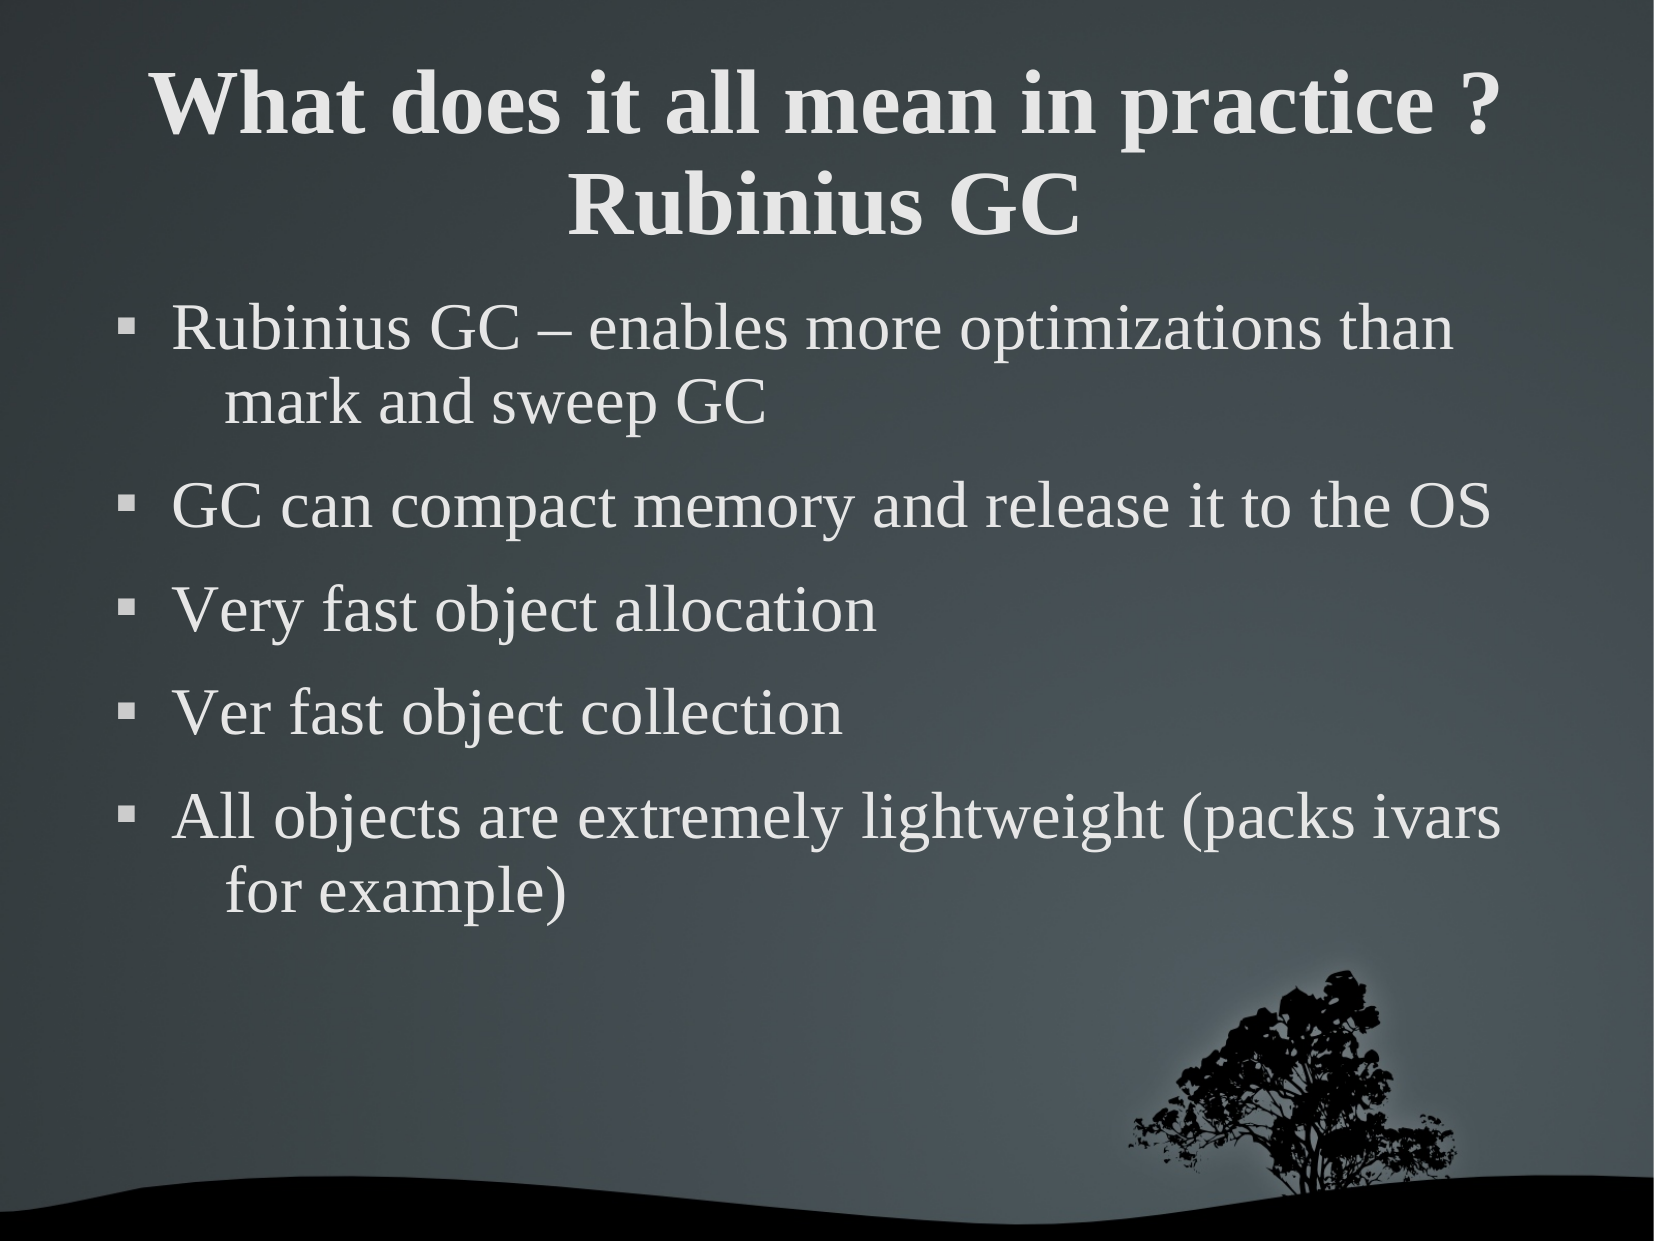

# What does it all mean in practice ? Rubinius GC
Rubinius GC – enables more optimizations than mark and sweep GC
GC can compact memory and release it to the OS
Very fast object allocation
Ver fast object collection
All objects are extremely lightweight (packs ivars for example)